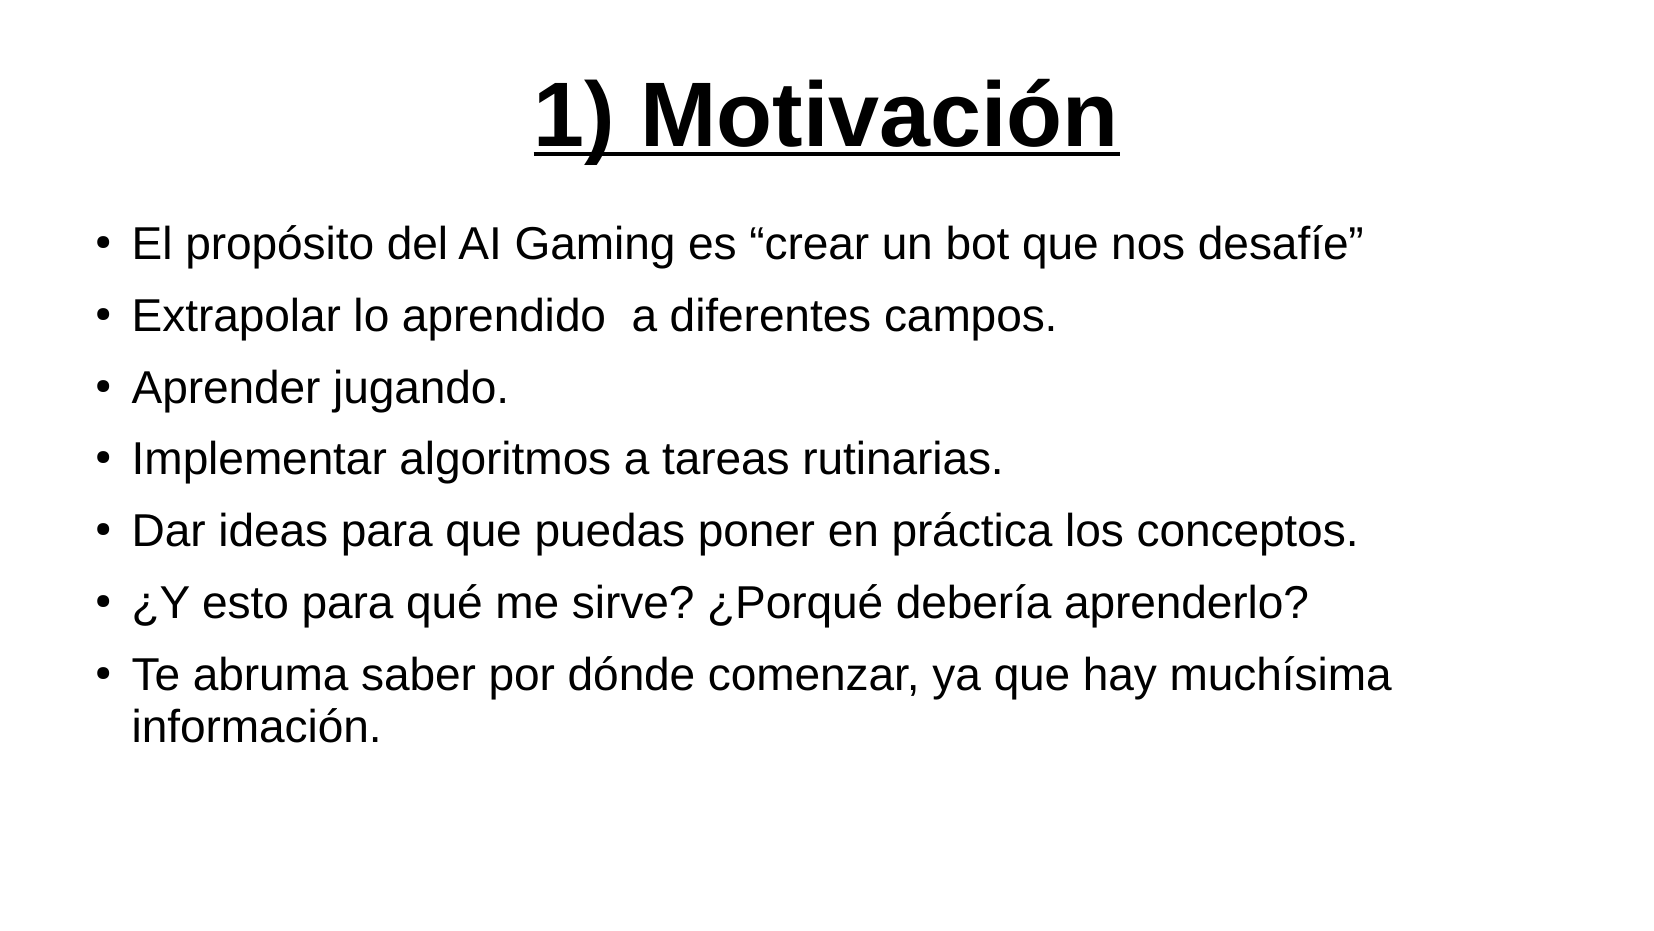

# 1) Motivación
El propósito del AI Gaming es “crear un bot que nos desafíe”
Extrapolar lo aprendido a diferentes campos.
Aprender jugando.
Implementar algoritmos a tareas rutinarias.
Dar ideas para que puedas poner en práctica los conceptos.
¿Y esto para qué me sirve? ¿Porqué debería aprenderlo?
Te abruma saber por dónde comenzar, ya que hay muchísima información.